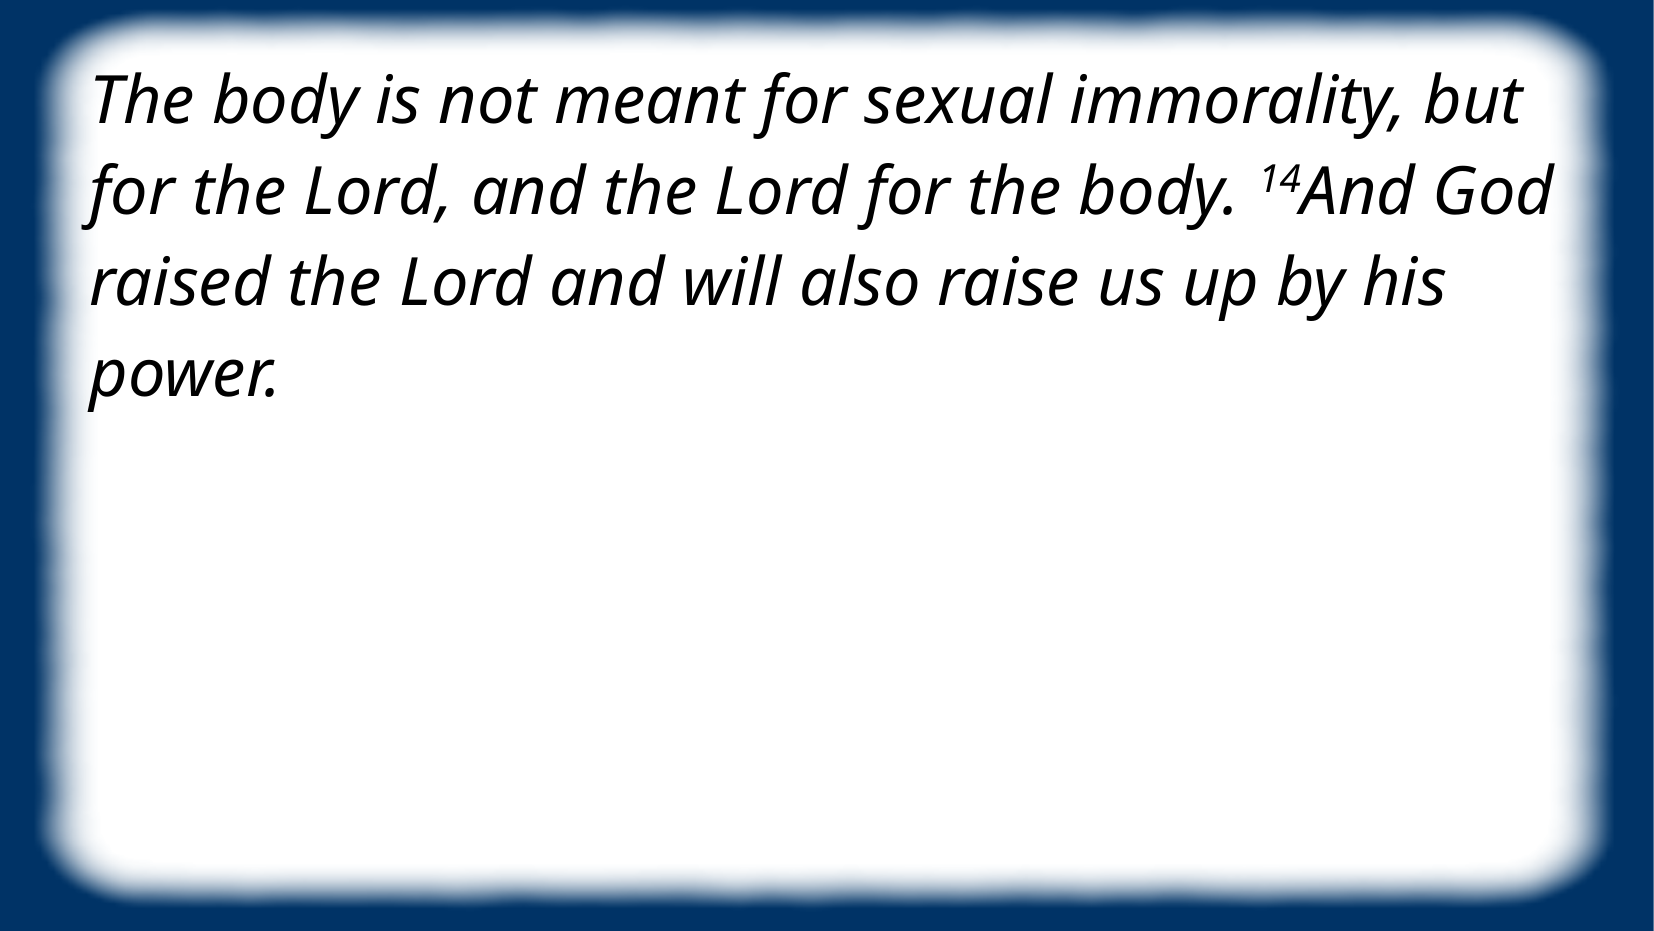

The body is not meant for sexual immorality, but for the Lord, and the Lord for the body. 14And God raised the Lord and will also raise us up by his power.